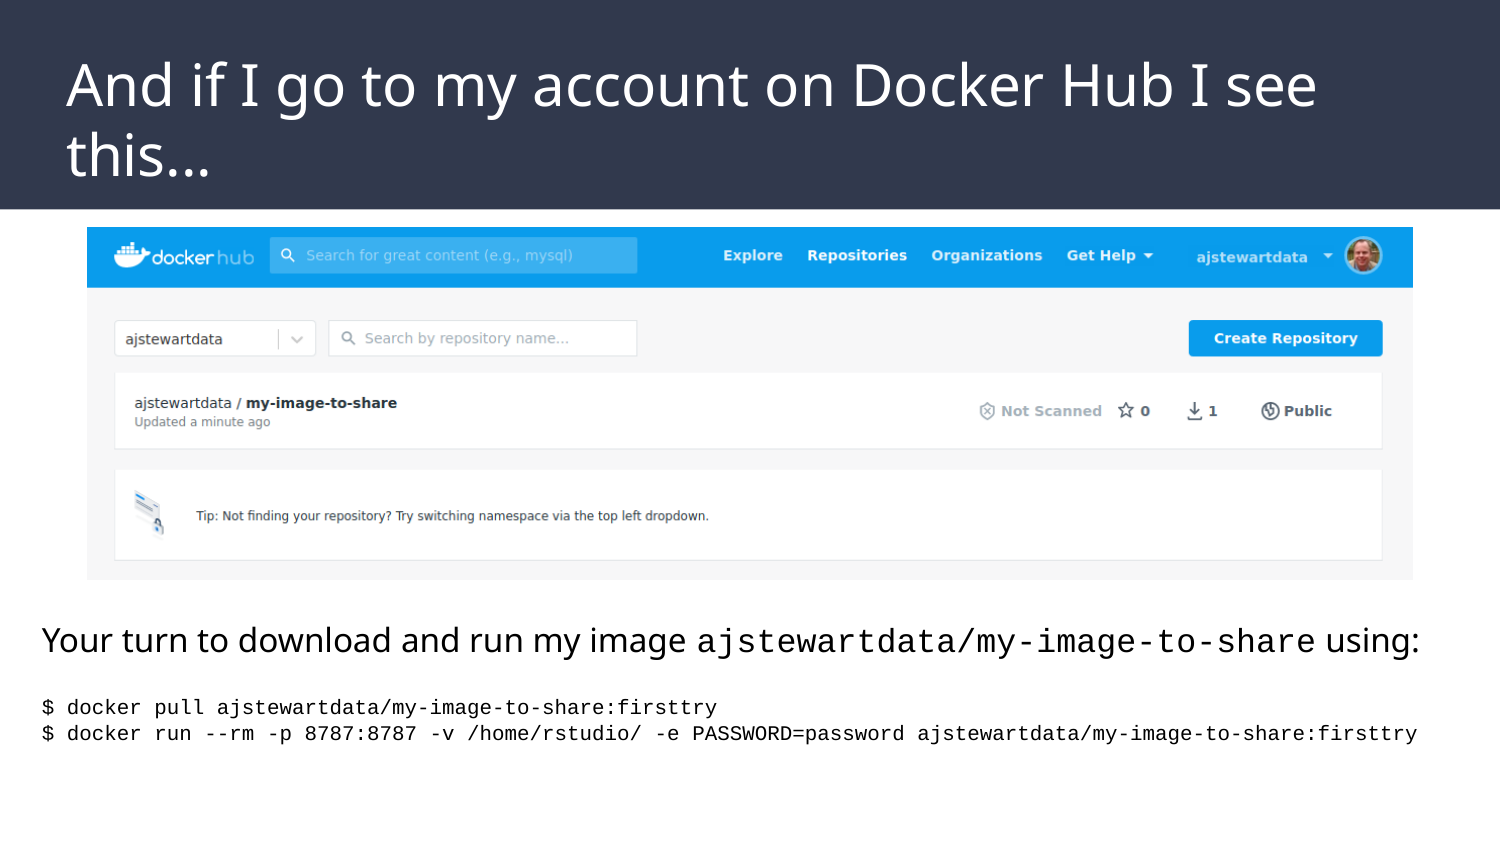

# And if I go to my account on Docker Hub I see this...
Your turn to download and run my image ajstewartdata/my-image-to-share using:
$ docker pull ajstewartdata/my-image-to-share:firsttry
$ docker run --rm -p 8787:8787 -v /home/rstudio/ -e PASSWORD=password ajstewartdata/my-image-to-share:firsttry